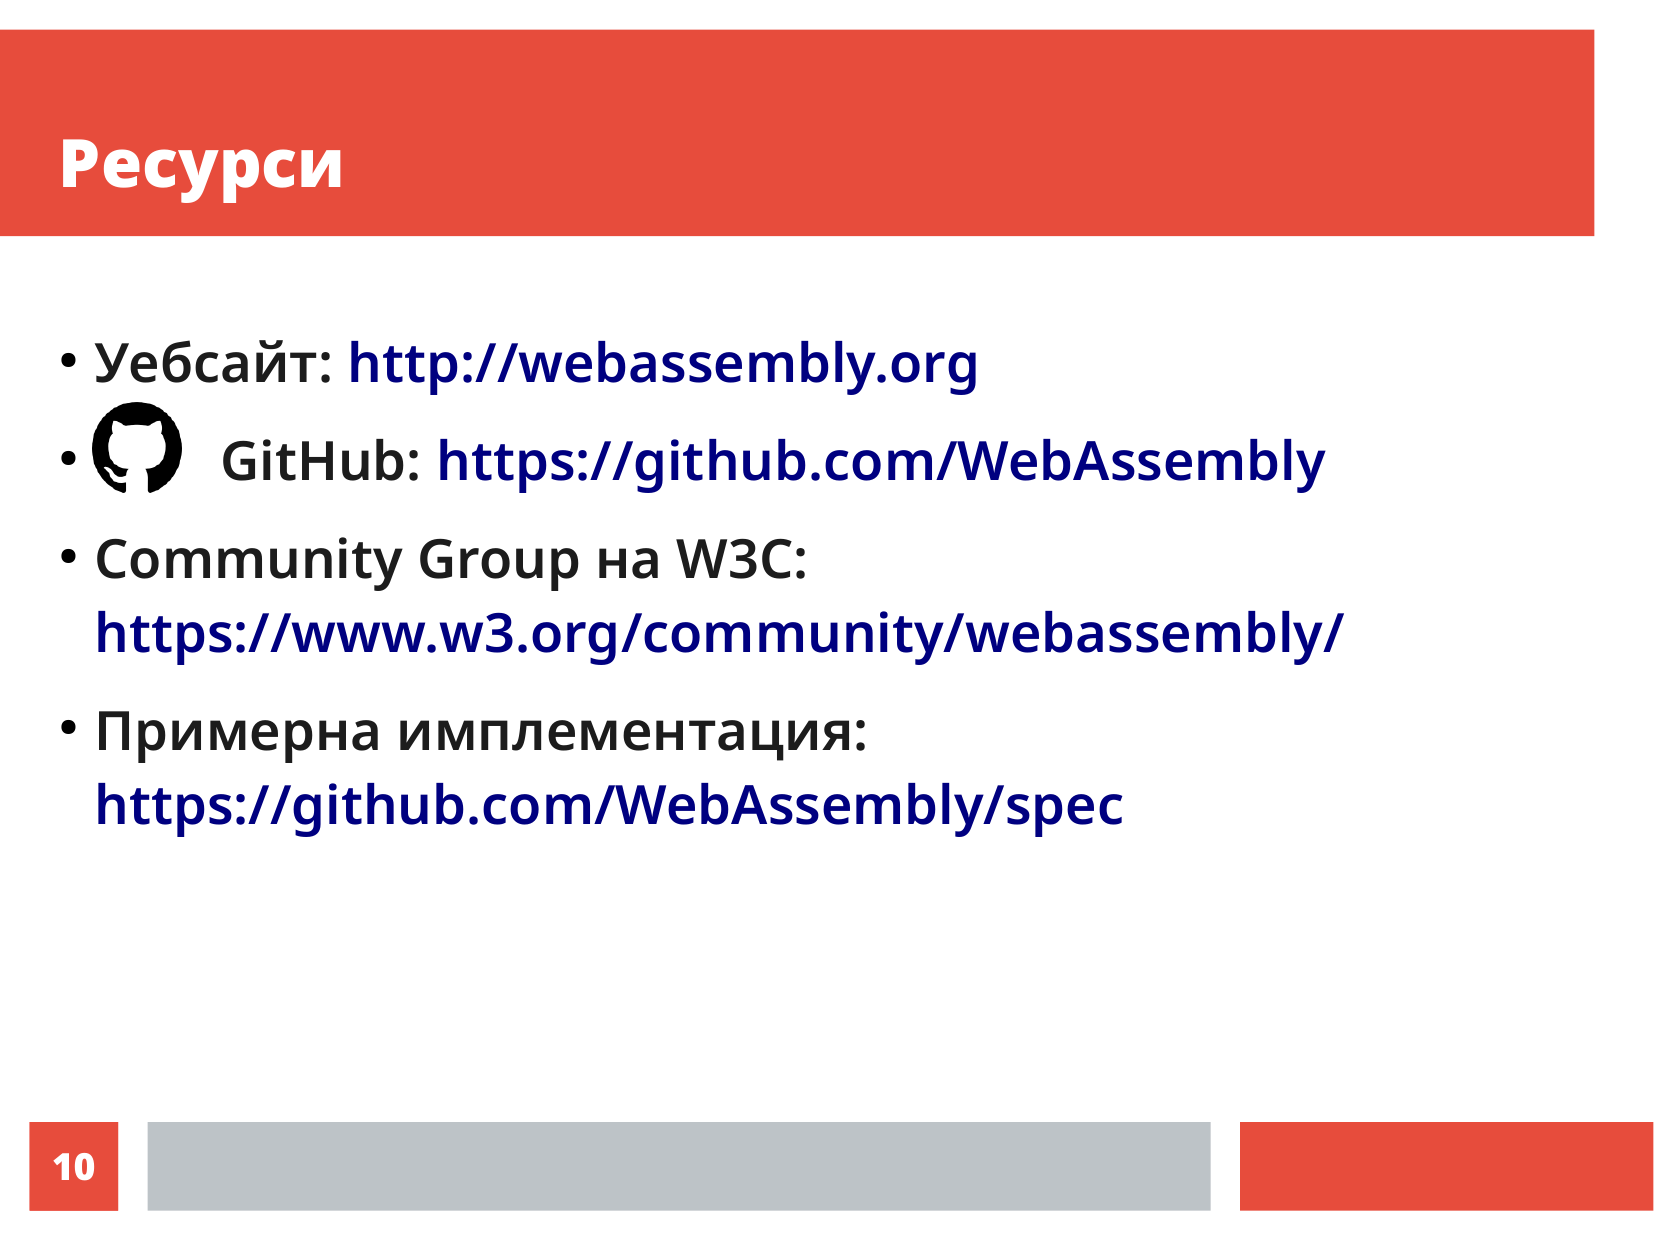

# Ресурси
Уебсайт: http://webassembly.org
 GitHub: https://github.com/WebAssembly
Community Group на W3C: https://www.w3.org/community/webassembly/
Примерна имплементация: https://github.com/WebAssembly/spec
10